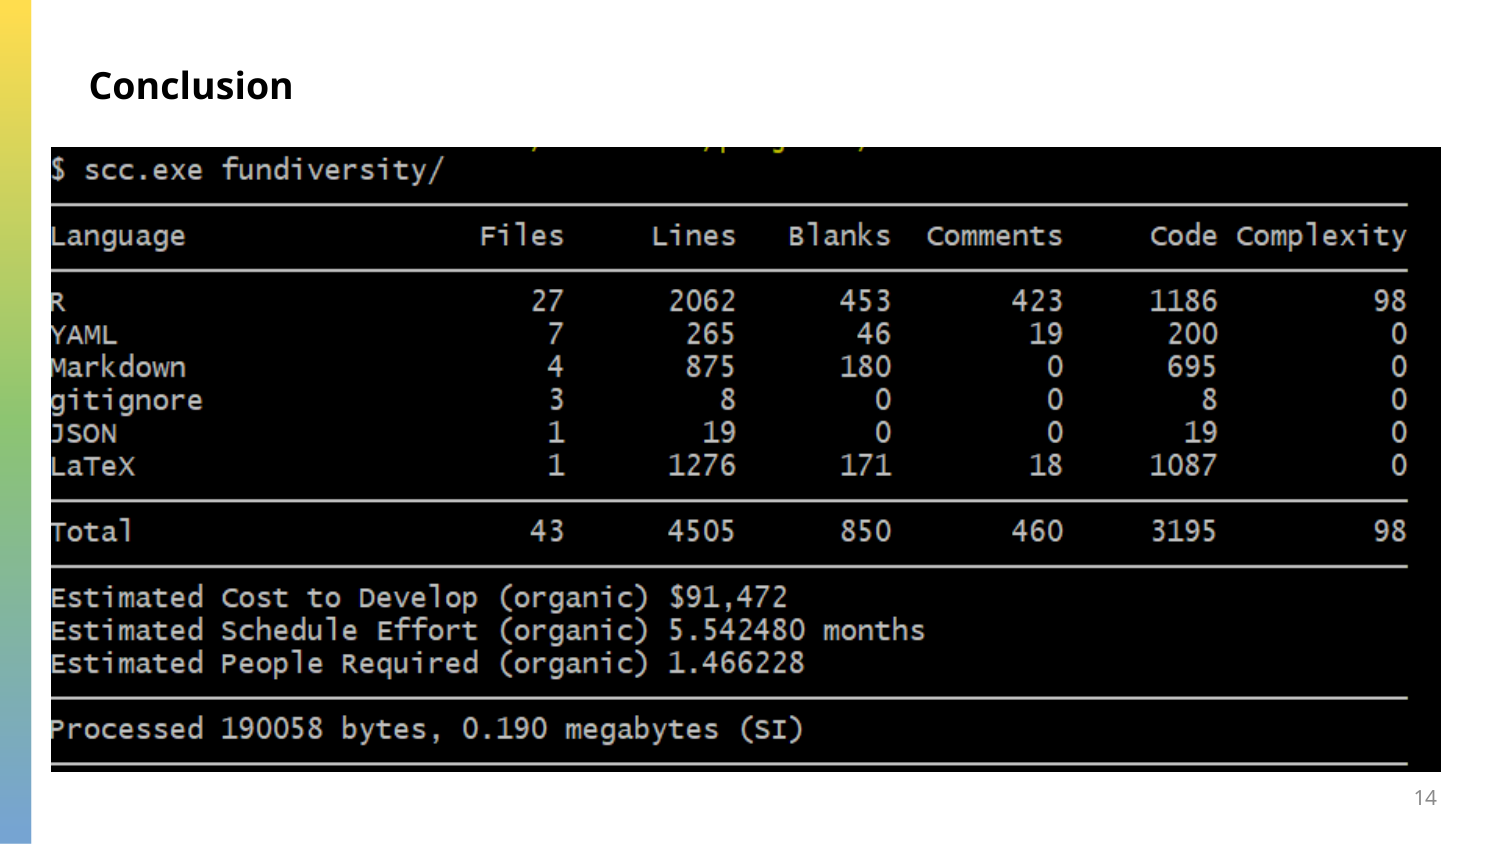

# Conclusion
Writing robust software is HARD
Scientists are not trained for it
Need to keep up with practices
Career value?
Scientist’s or Engineer’s job?
Public Domain
14